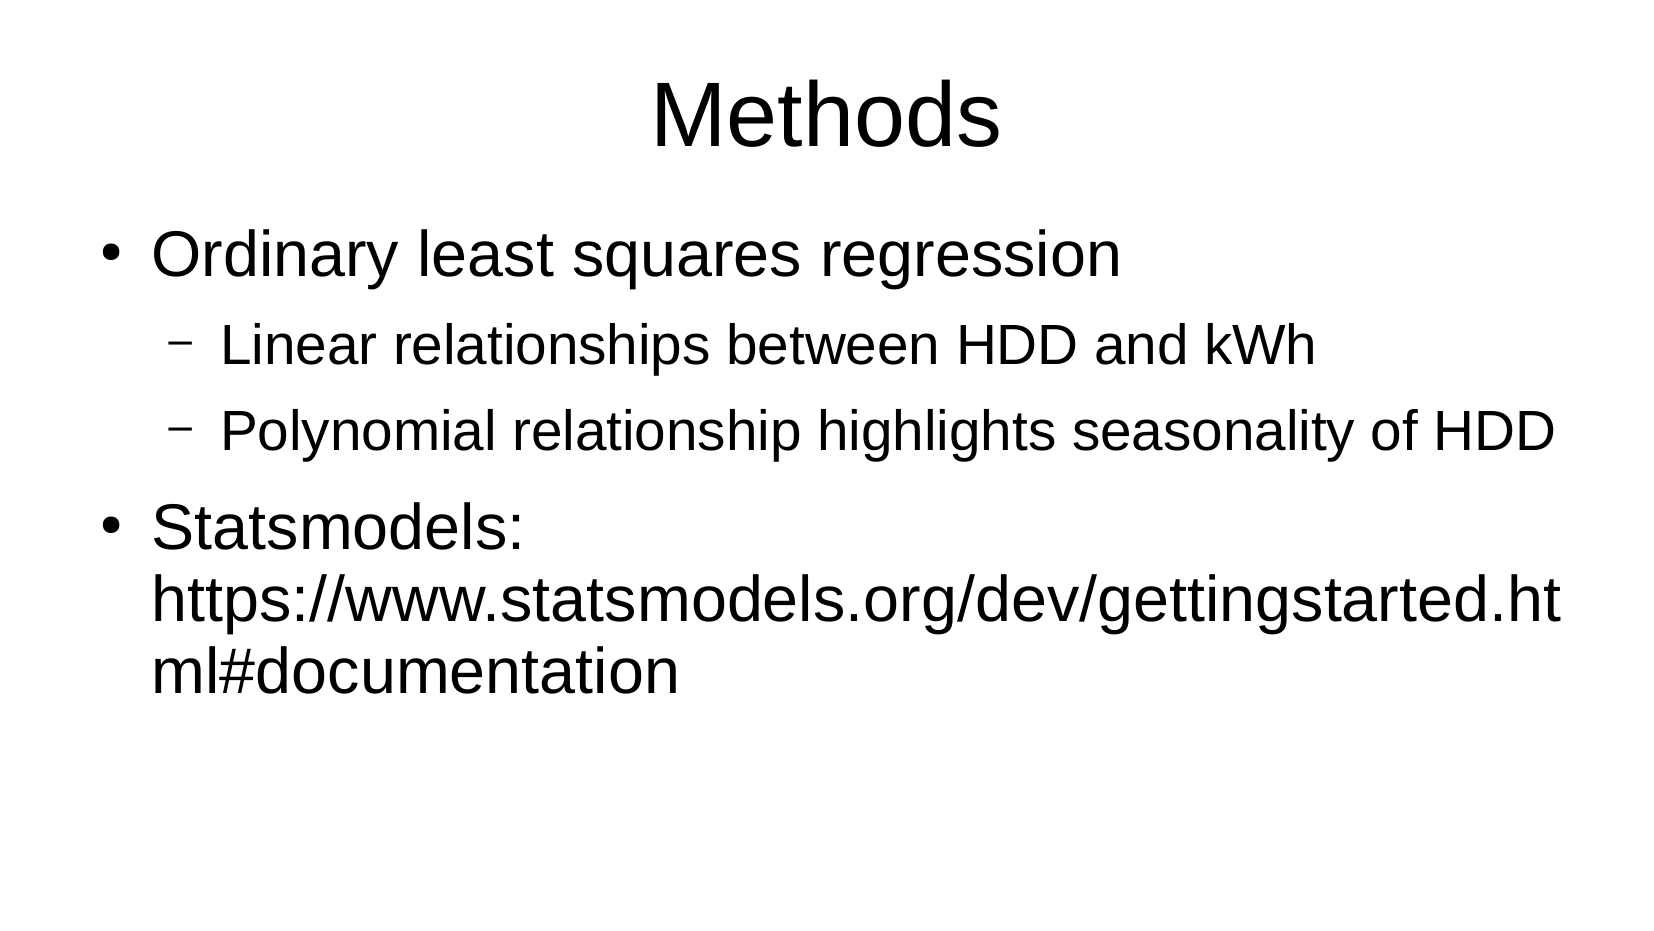

# Methods
Ordinary least squares regression
Linear relationships between HDD and kWh
Polynomial relationship highlights seasonality of HDD
Statsmodels: https://www.statsmodels.org/dev/gettingstarted.html#documentation